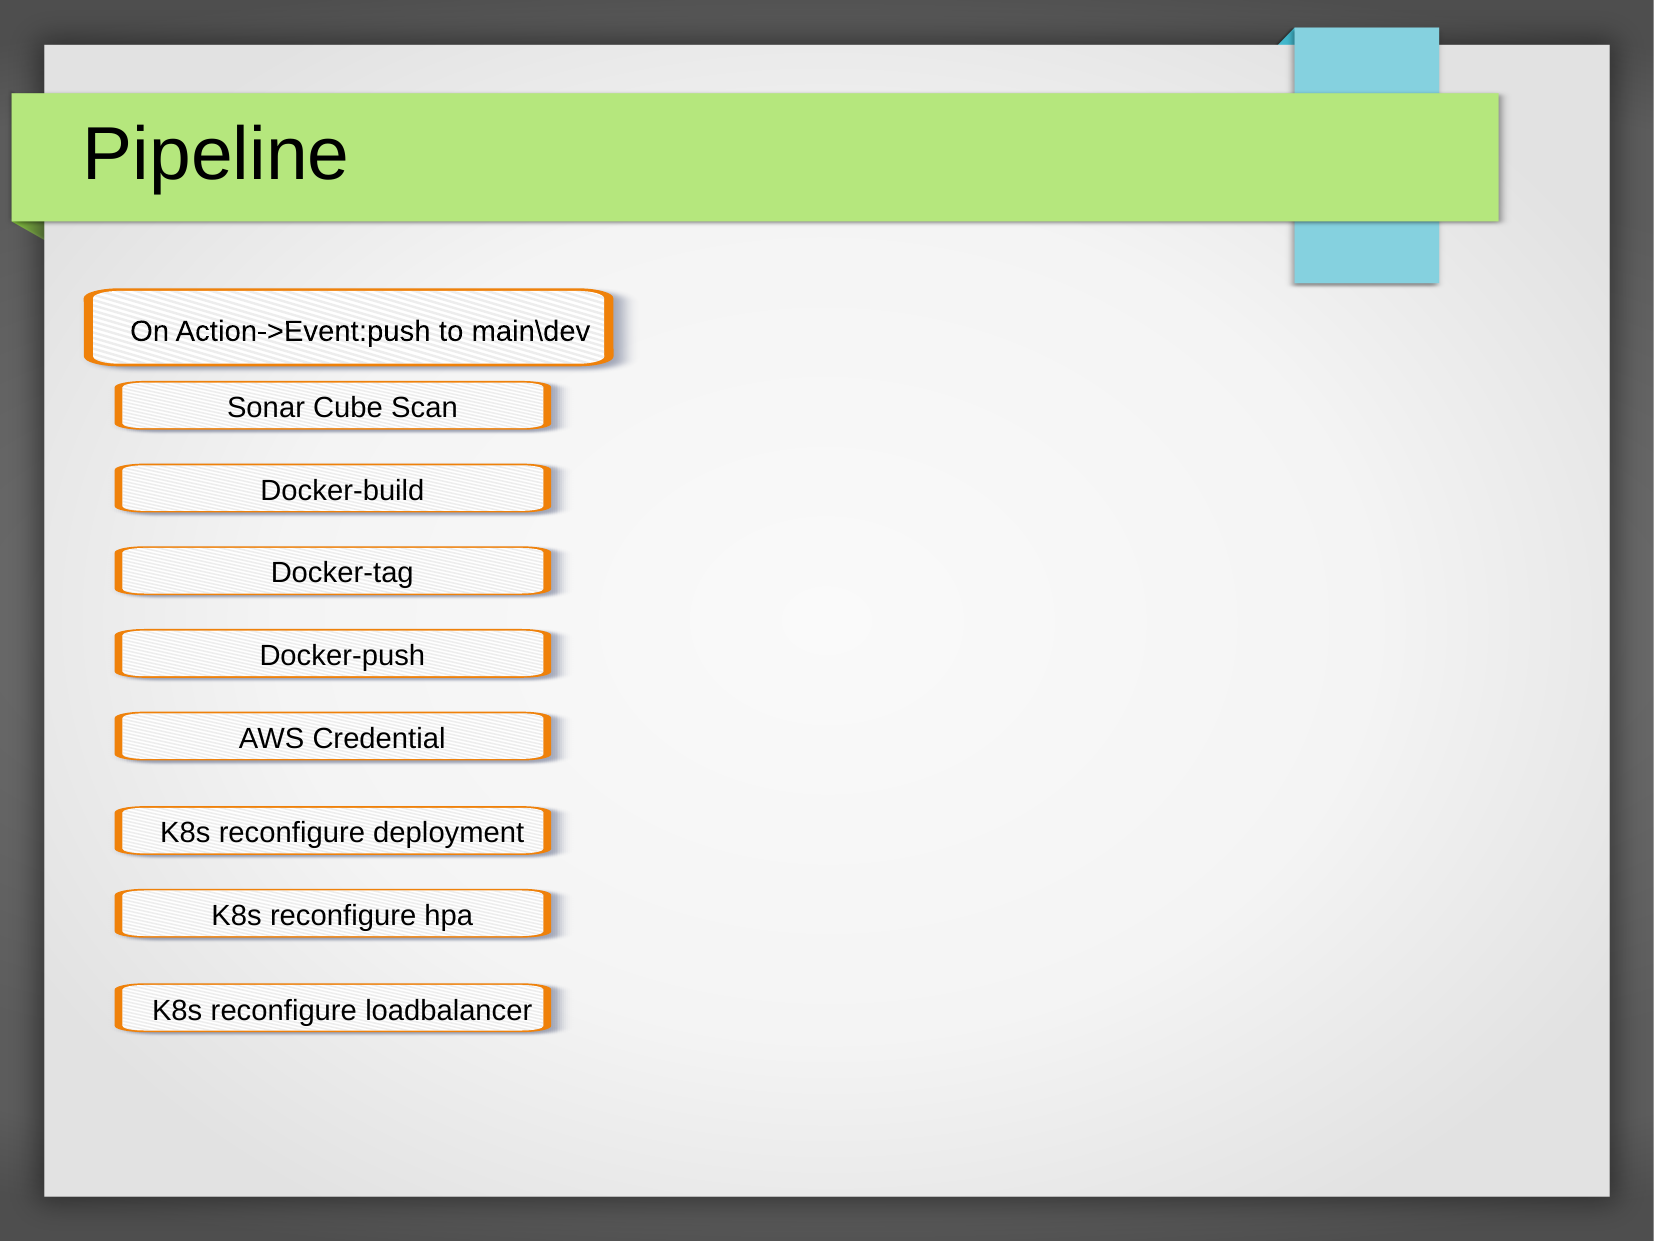

# Pipeline
On Action->Event:push to main\dev
Sonar Cube Scan
Docker-build
Docker-tag
Docker-push
AWS Credential
K8s reconfigure deployment
K8s reconfigure hpa
K8s reconfigure loadbalancer